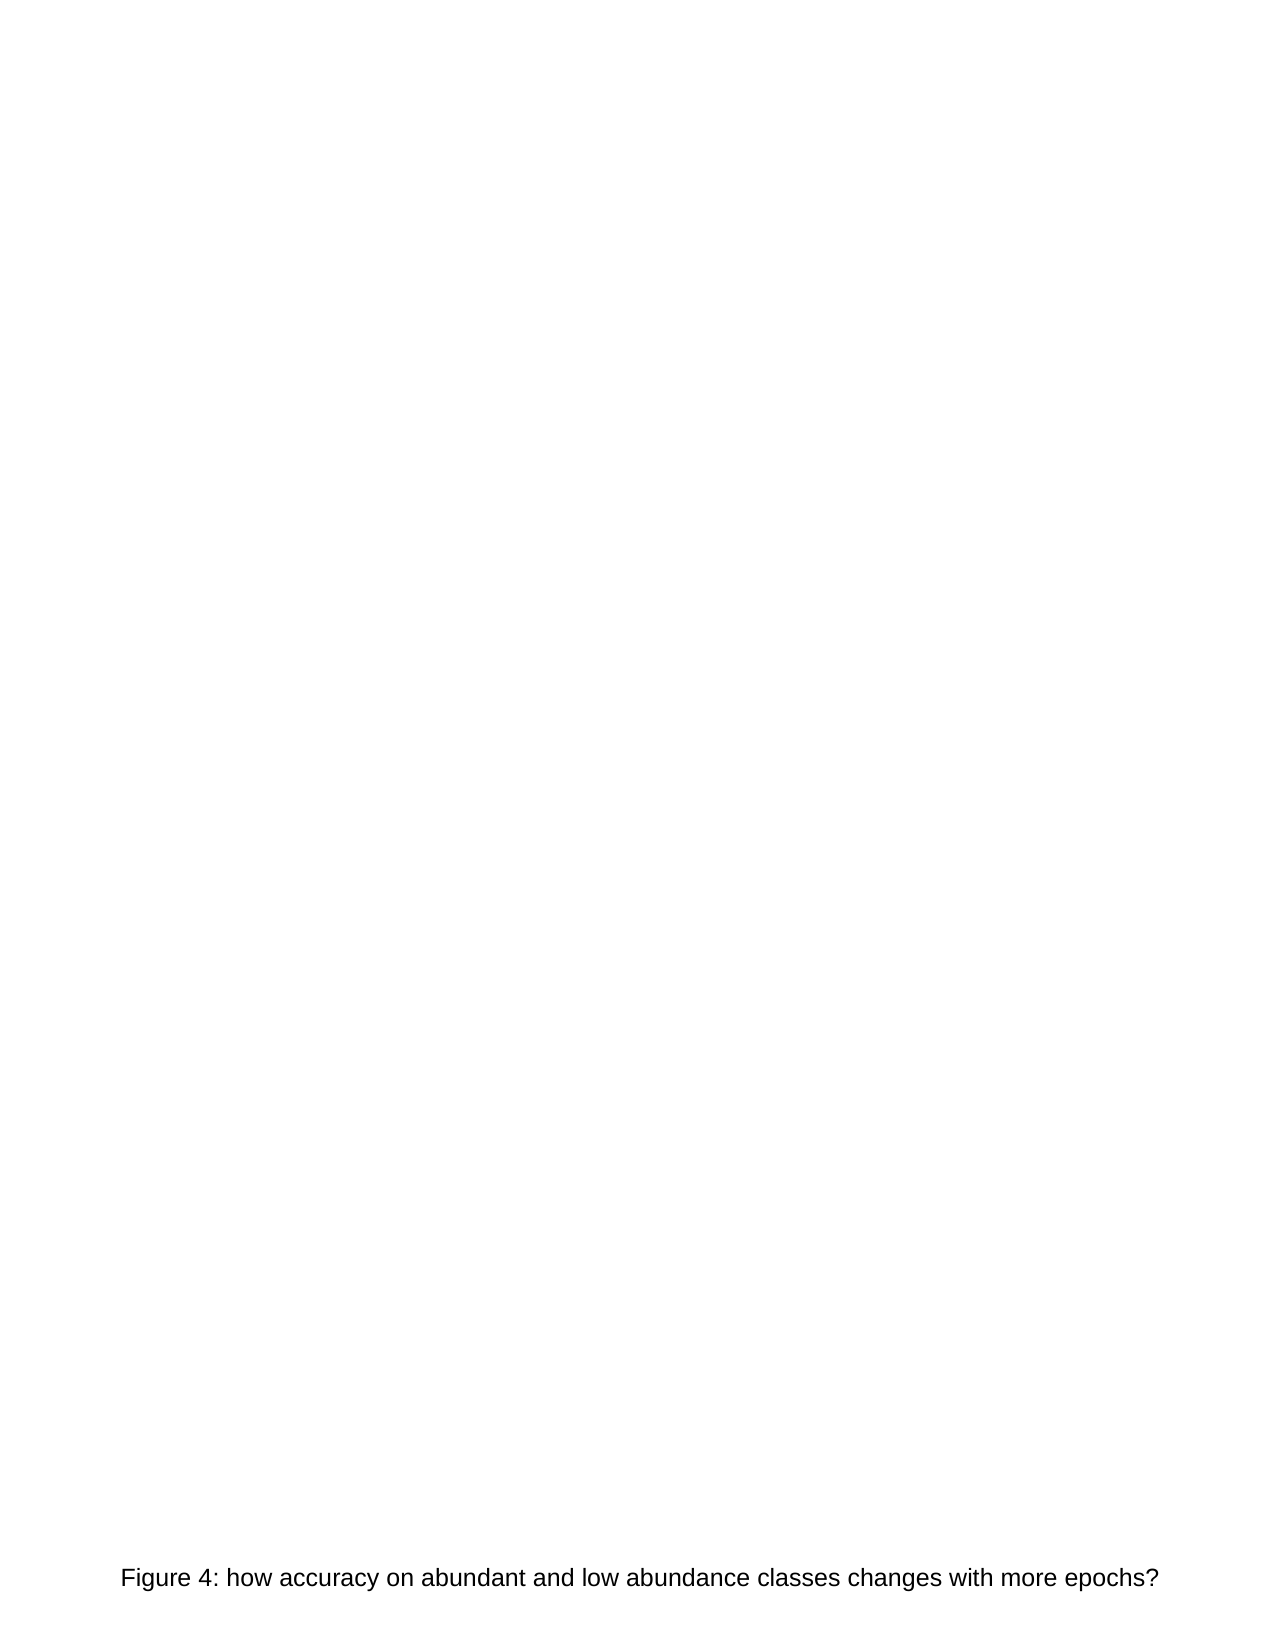

# Figure 4: how accuracy on abundant and low abundance classes changes with more epochs?